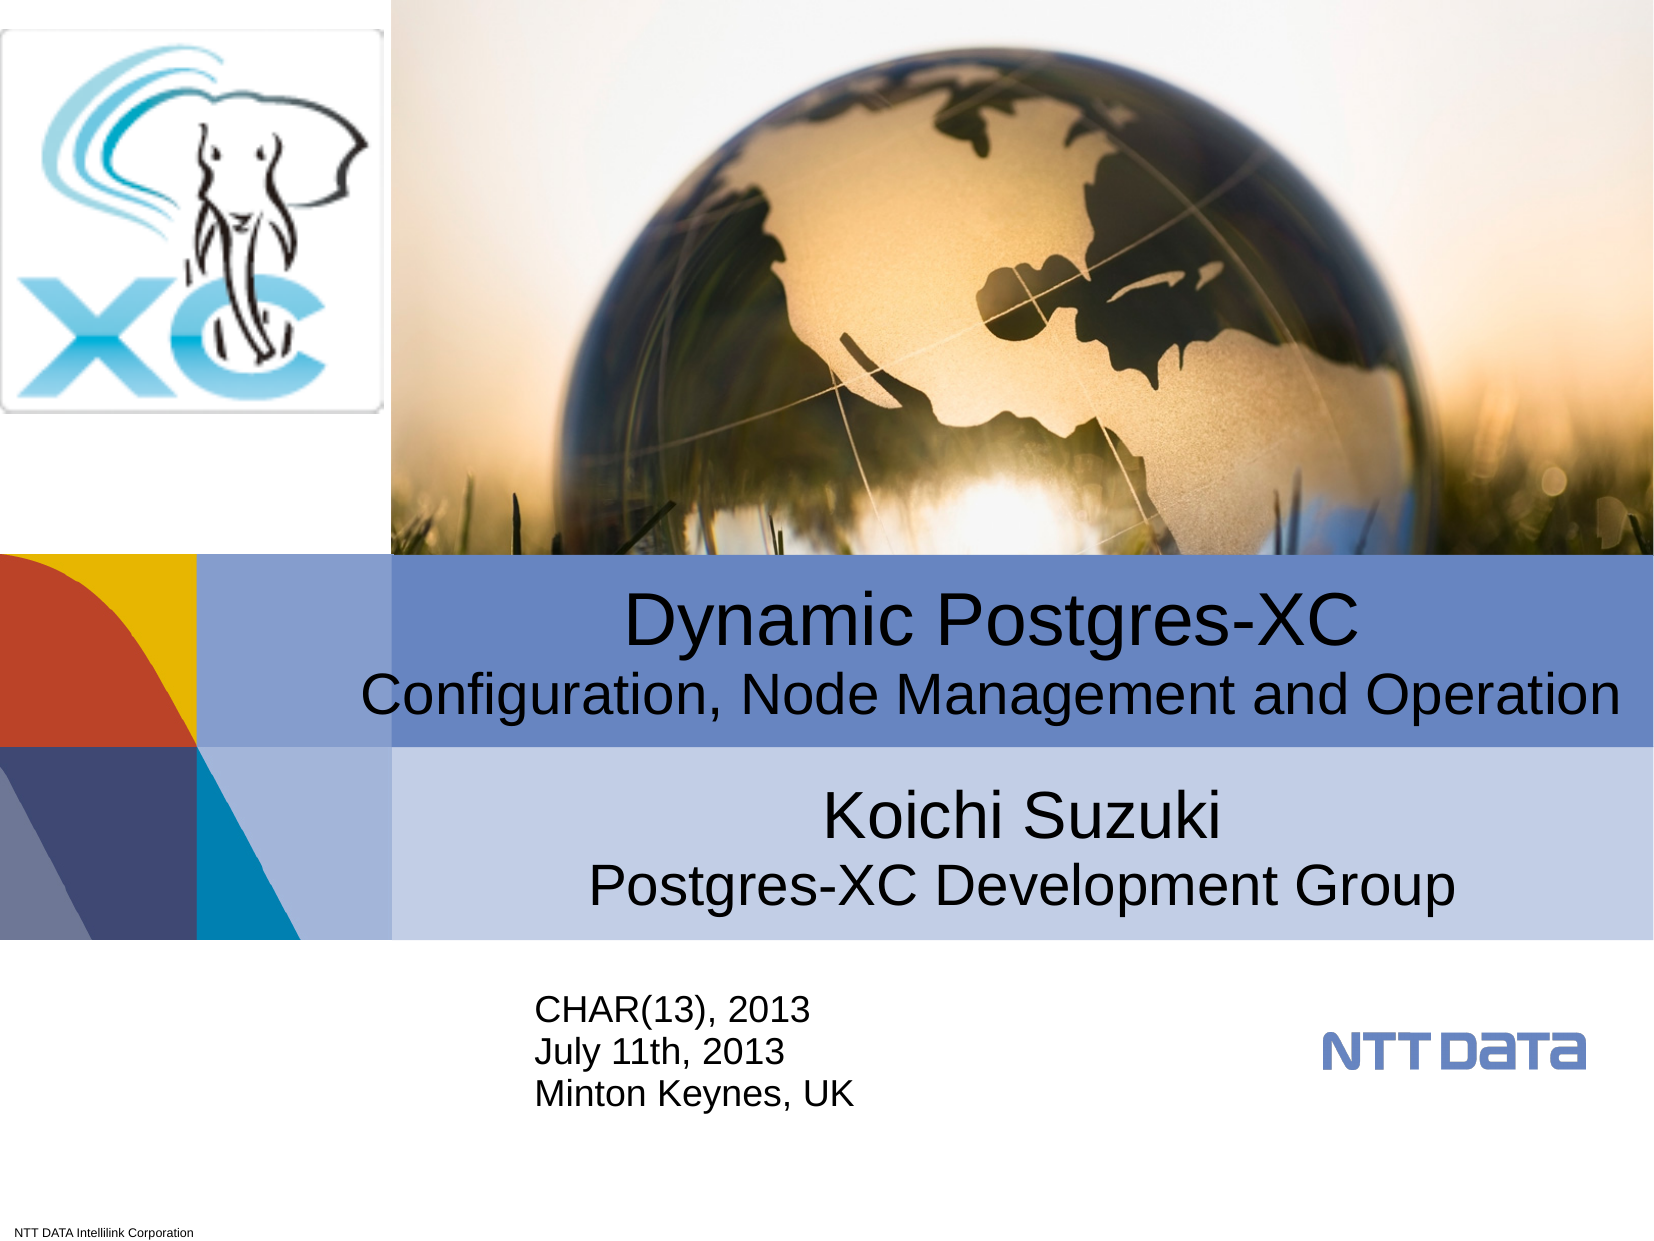

# Dynamic Postgres-XC Configuration, Node Management and Operation
Koichi Suzuki
Postgres-XC Development Group
CHAR(13), 2013
July 11th, 2013
Minton Keynes, UK